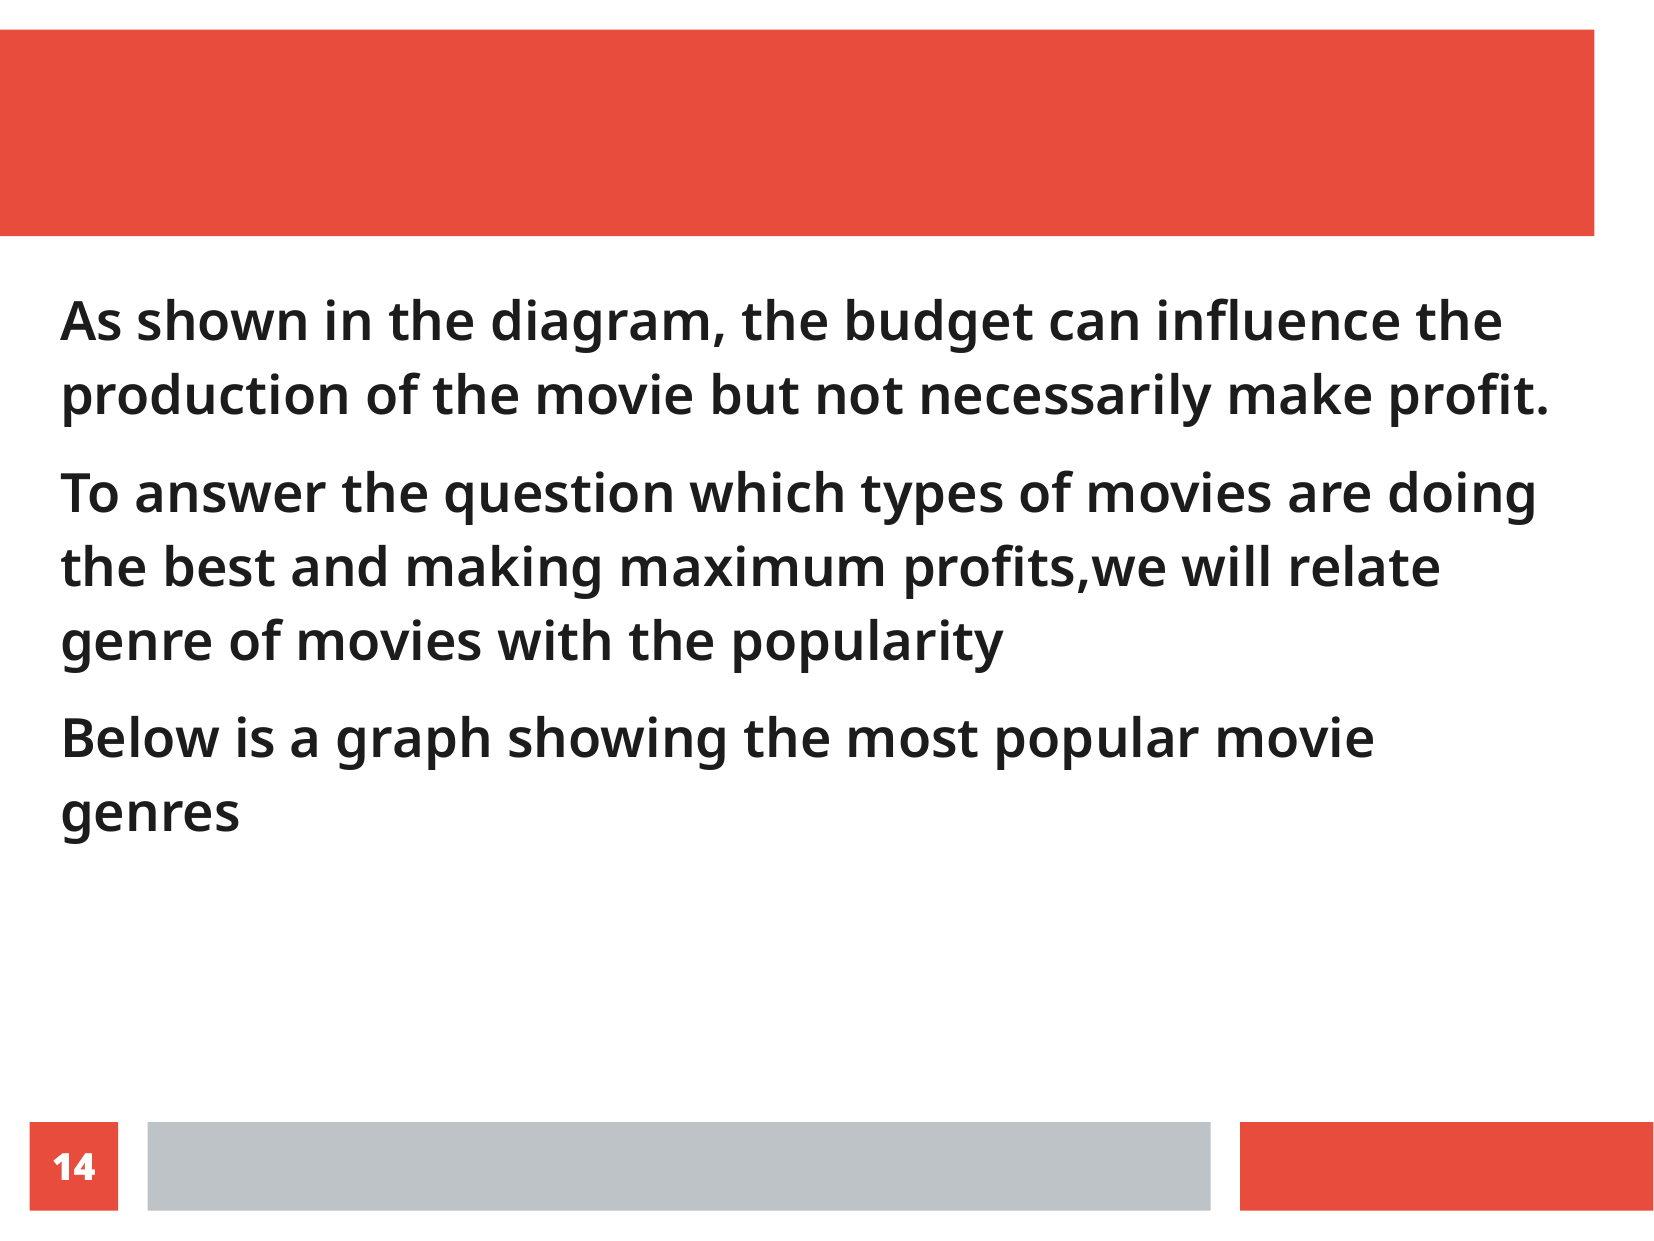

#
As shown in the diagram, the budget can influence the production of the movie but not necessarily make profit.
To answer the question which types of movies are doing the best and making maximum profits,we will relate genre of movies with the popularity
Below is a graph showing the most popular movie genres
14